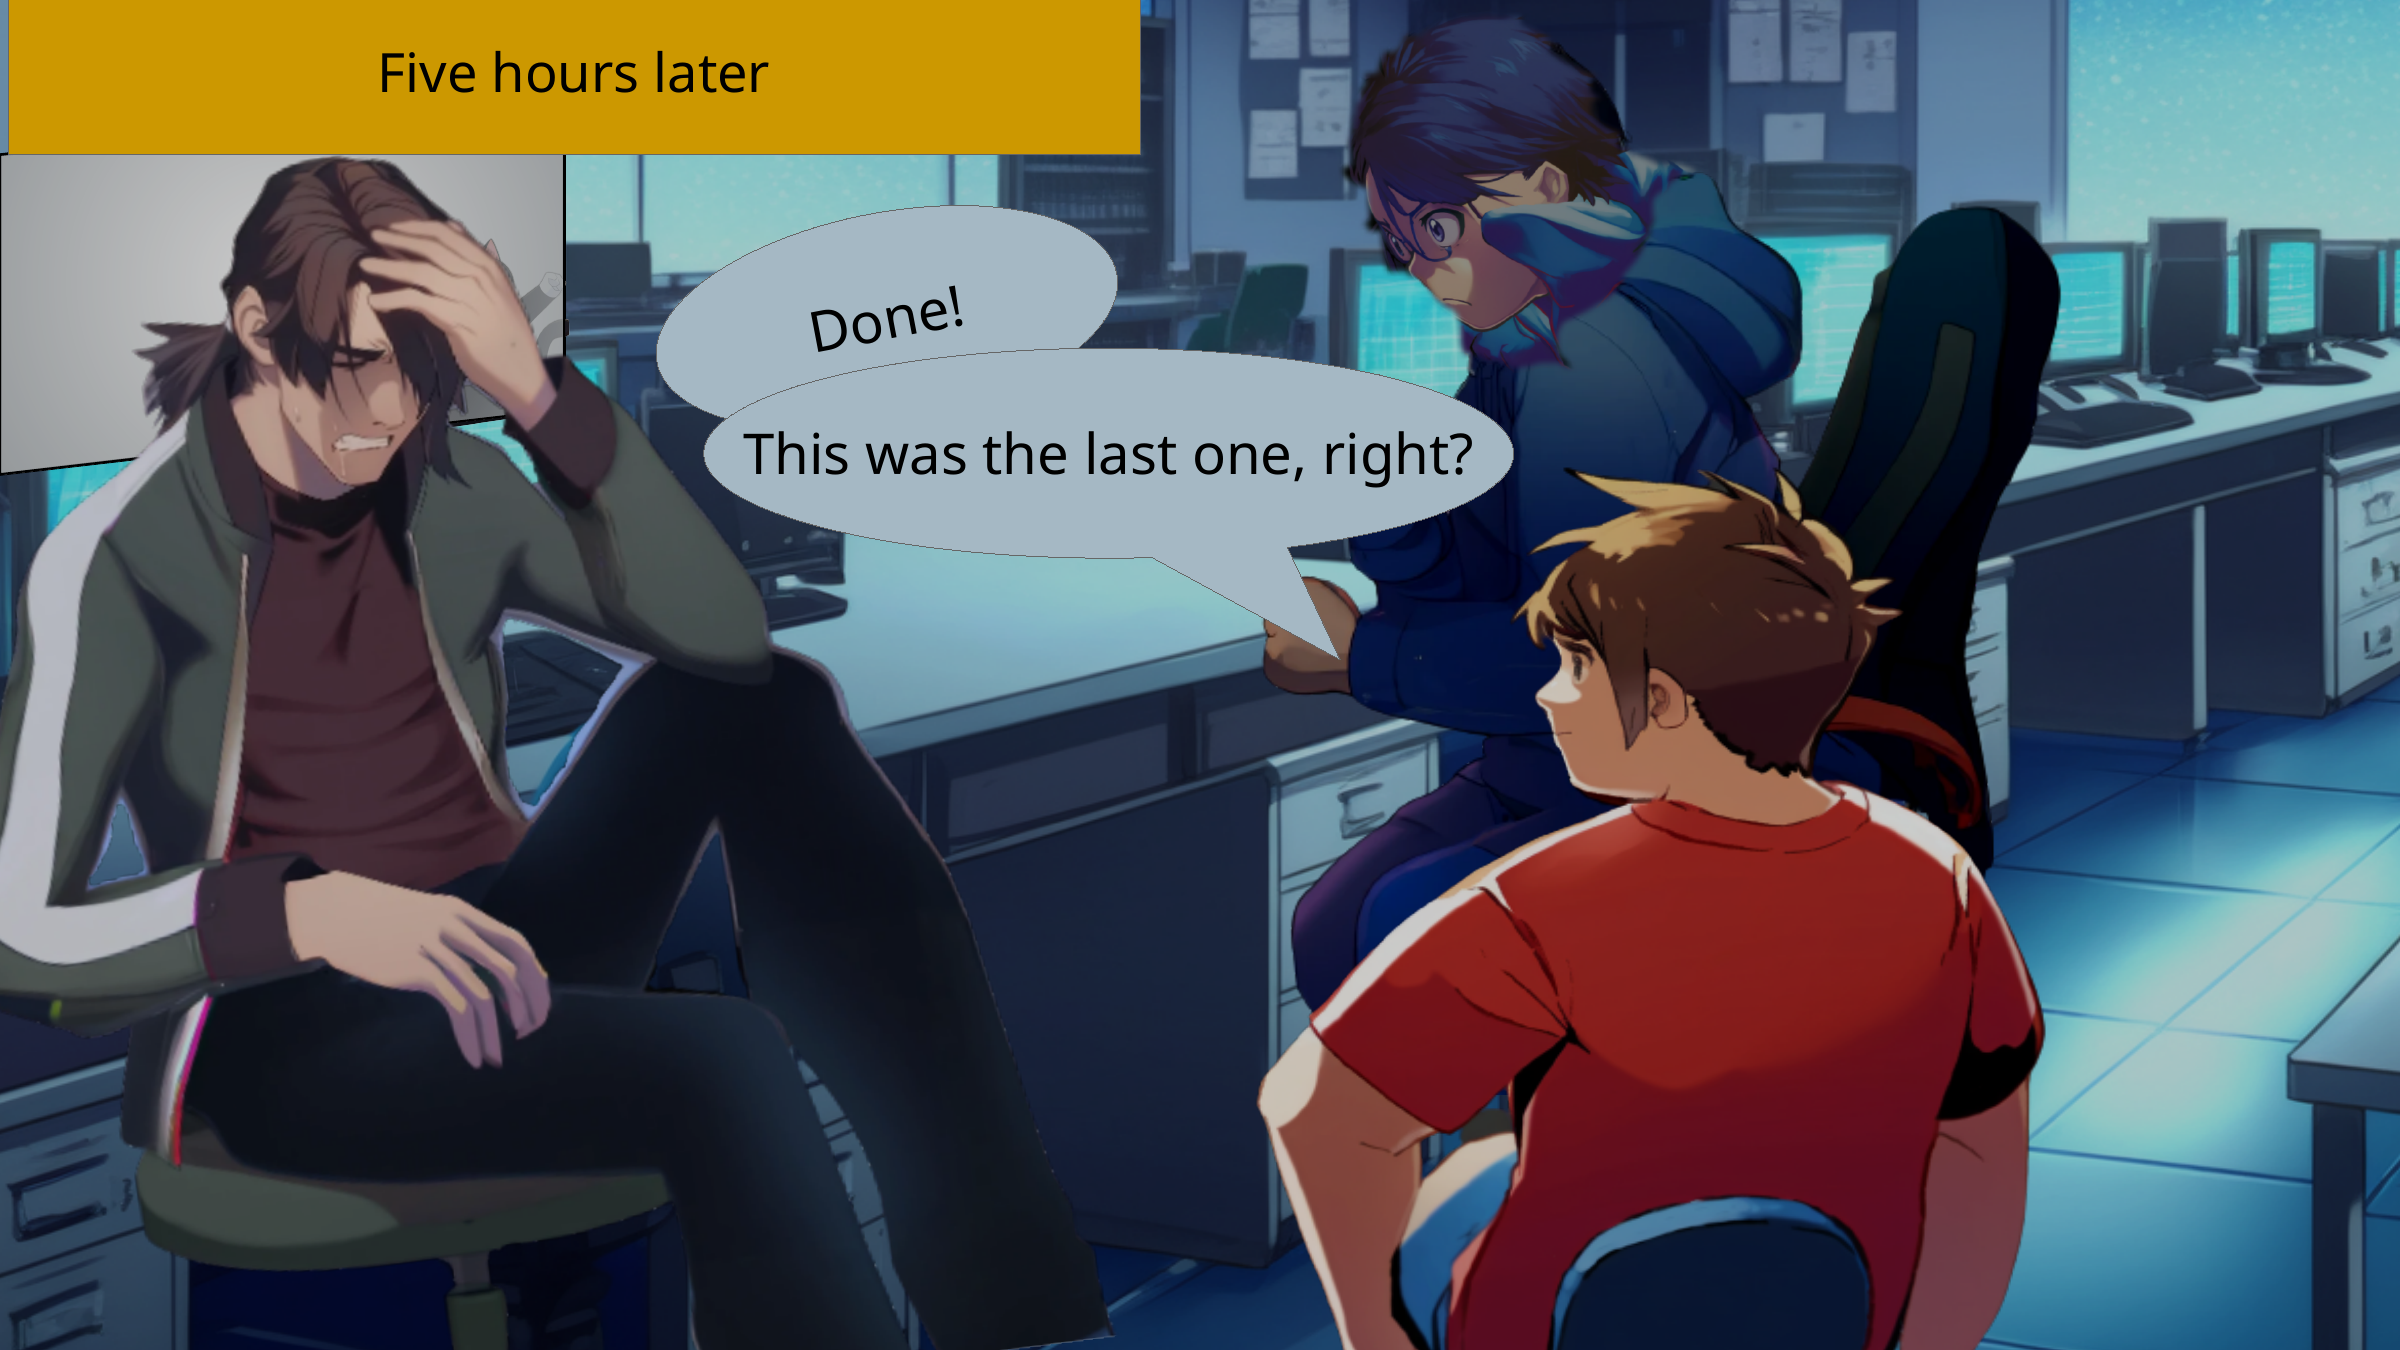

Five hours later
Done!
This was the last one, right?